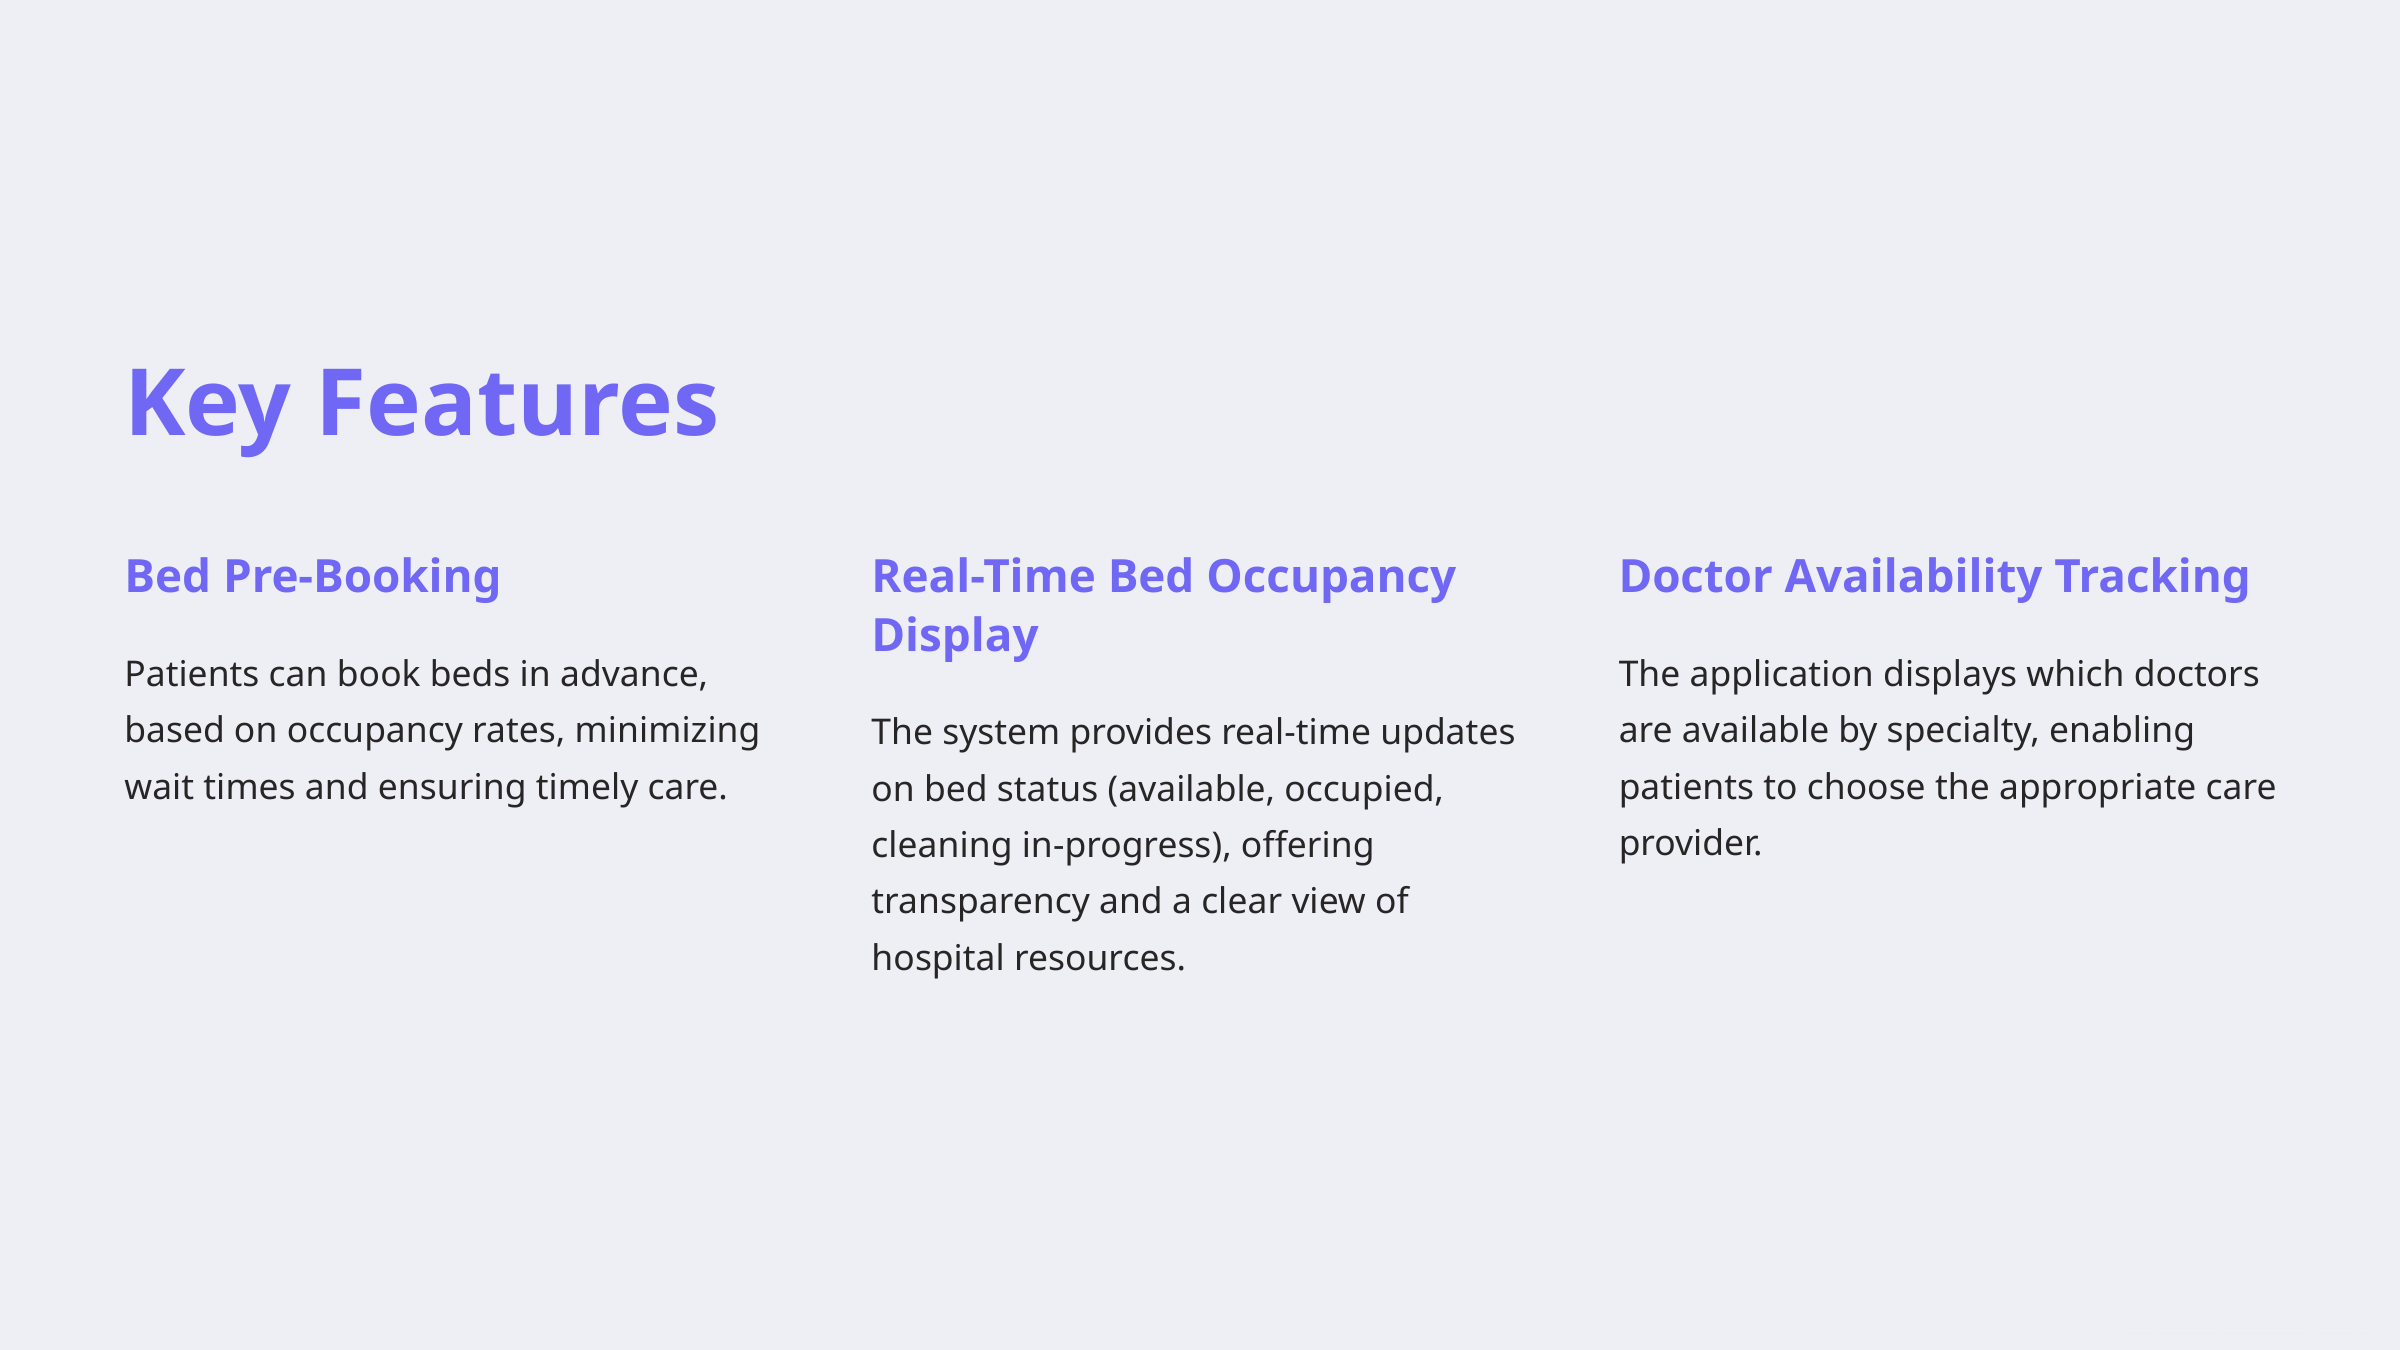

Key Features
Bed Pre-Booking
Real-Time Bed Occupancy Display
Doctor Availability Tracking
Patients can book beds in advance, based on occupancy rates, minimizing wait times and ensuring timely care.
The application displays which doctors are available by specialty, enabling patients to choose the appropriate care provider.
The system provides real-time updates on bed status (available, occupied, cleaning in-progress), offering transparency and a clear view of hospital resources.